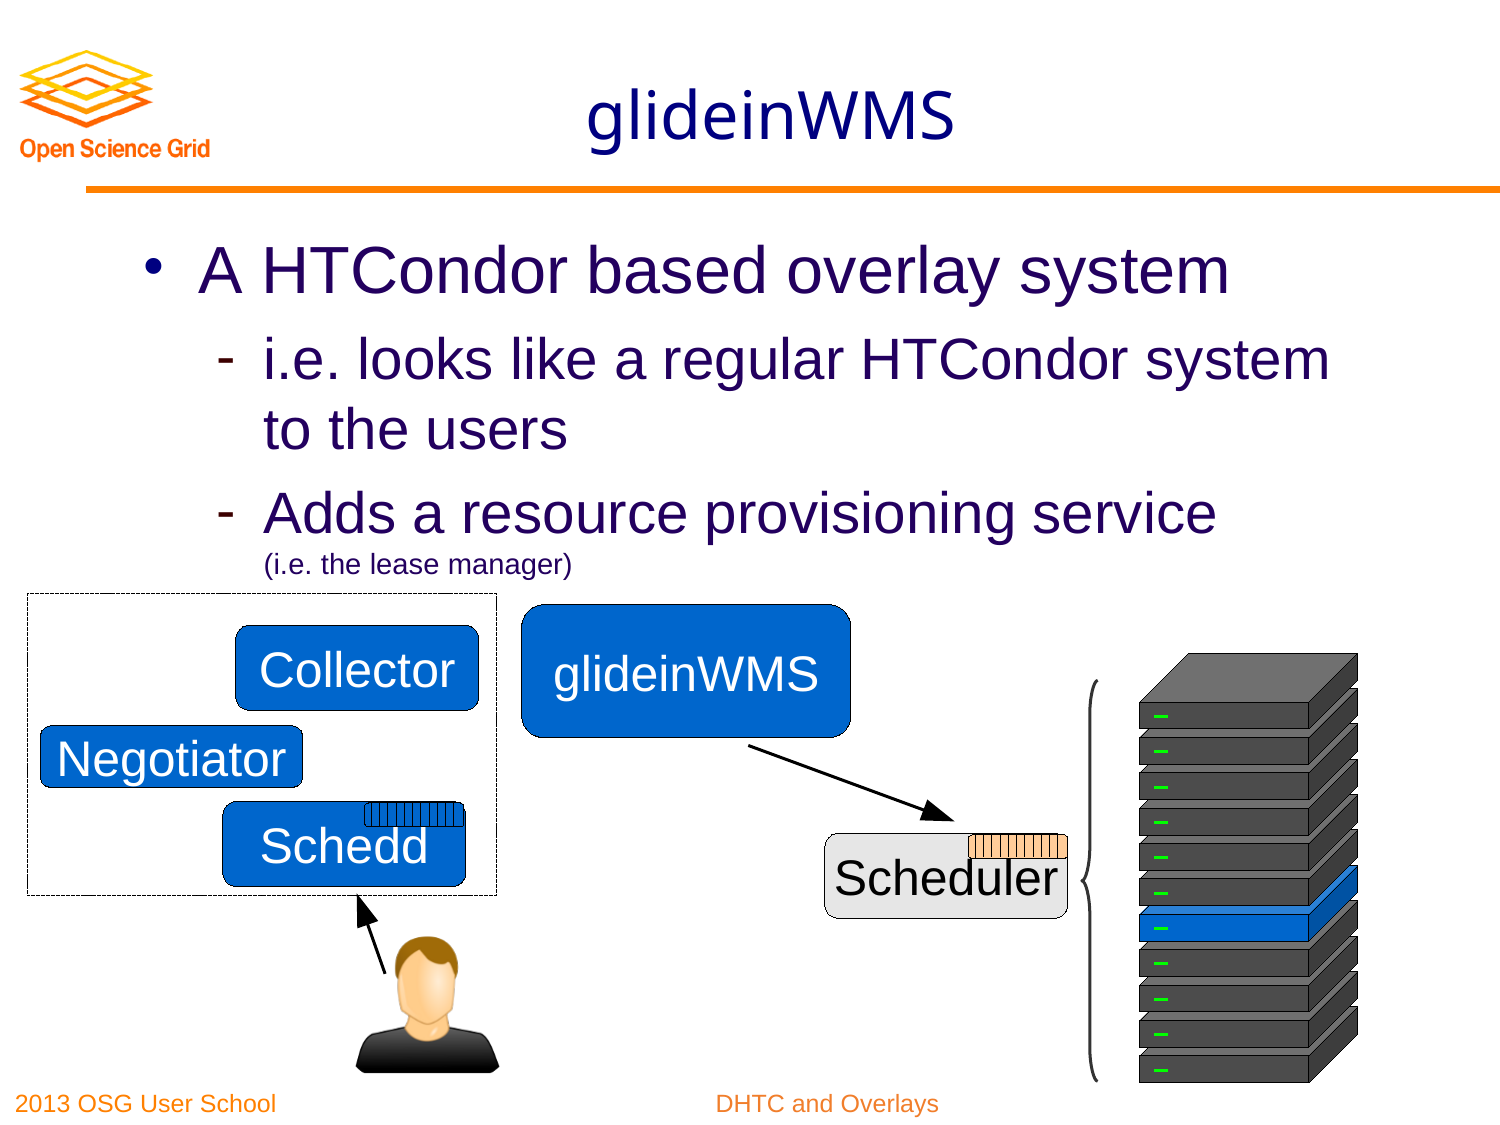

# glideinWMS
A HTCondor based overlay system
i.e. looks like a regular HTCondor system
to the users
Adds a resource provisioning service
(i.e. the lease manager)
glideinWMS
Collector
Negotiator
Schedd
Scheduler